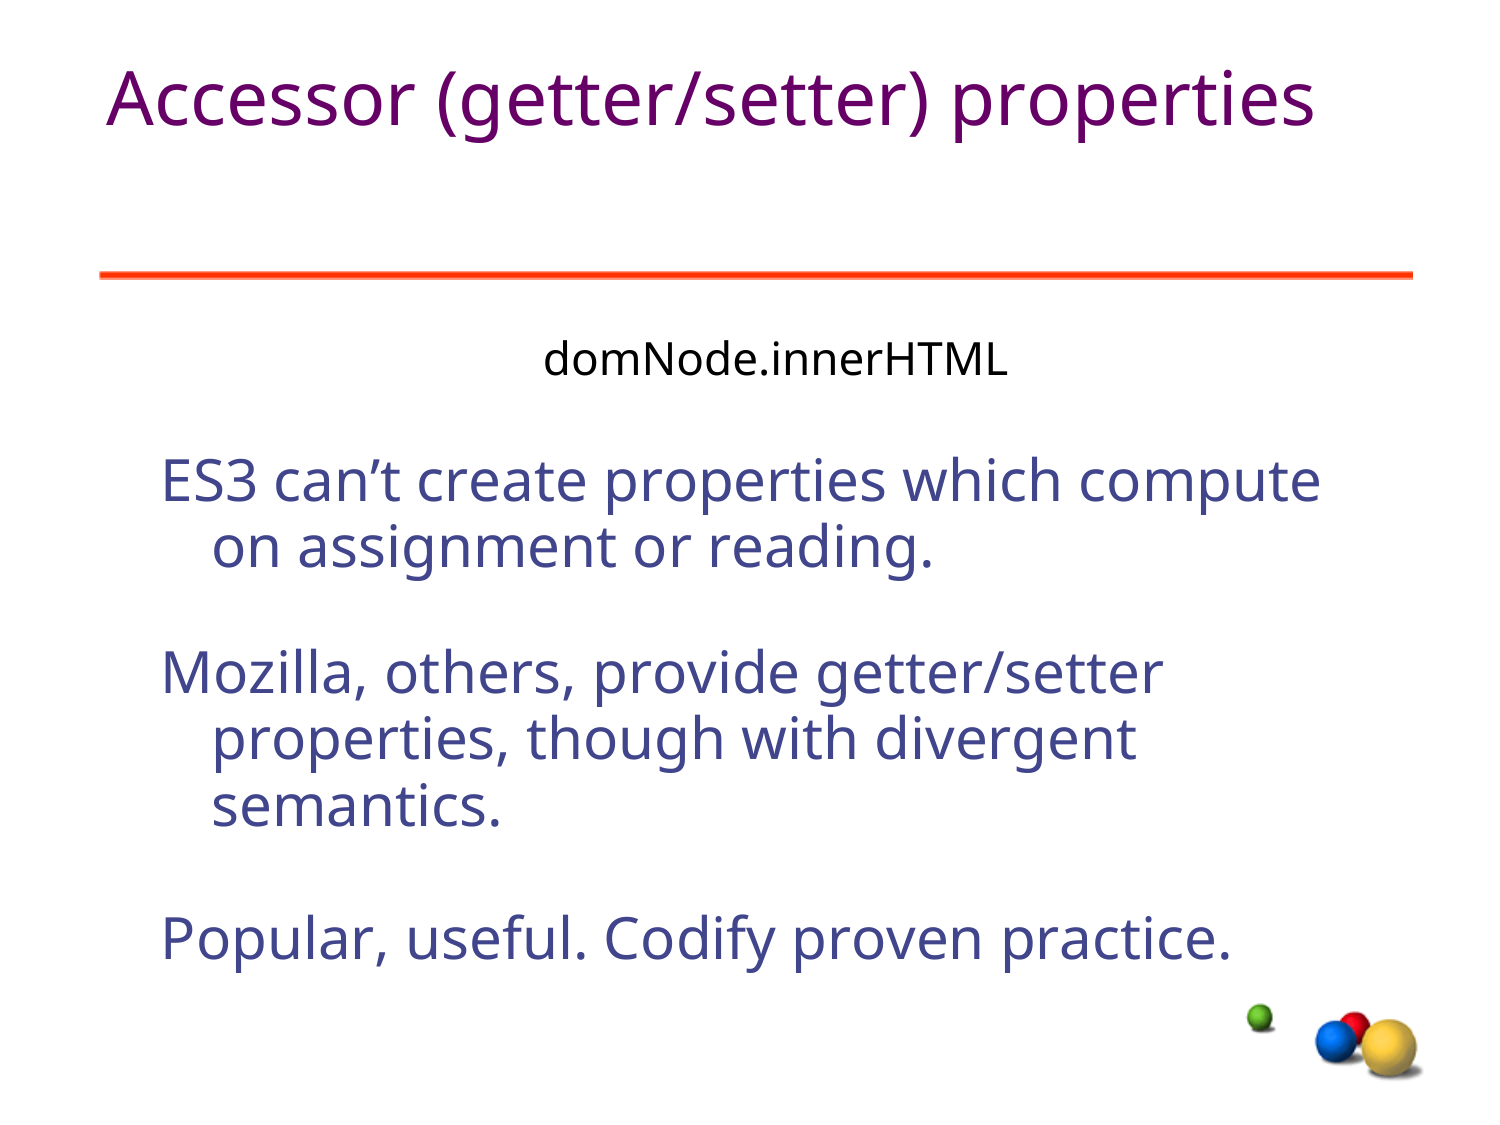

# Accessor (getter/setter) properties
domNode.innerHTML
ES3 can’t create properties which compute on assignment or reading.
Mozilla, others, provide getter/setter properties, though with divergent semantics.
Popular, useful. Codify proven practice.